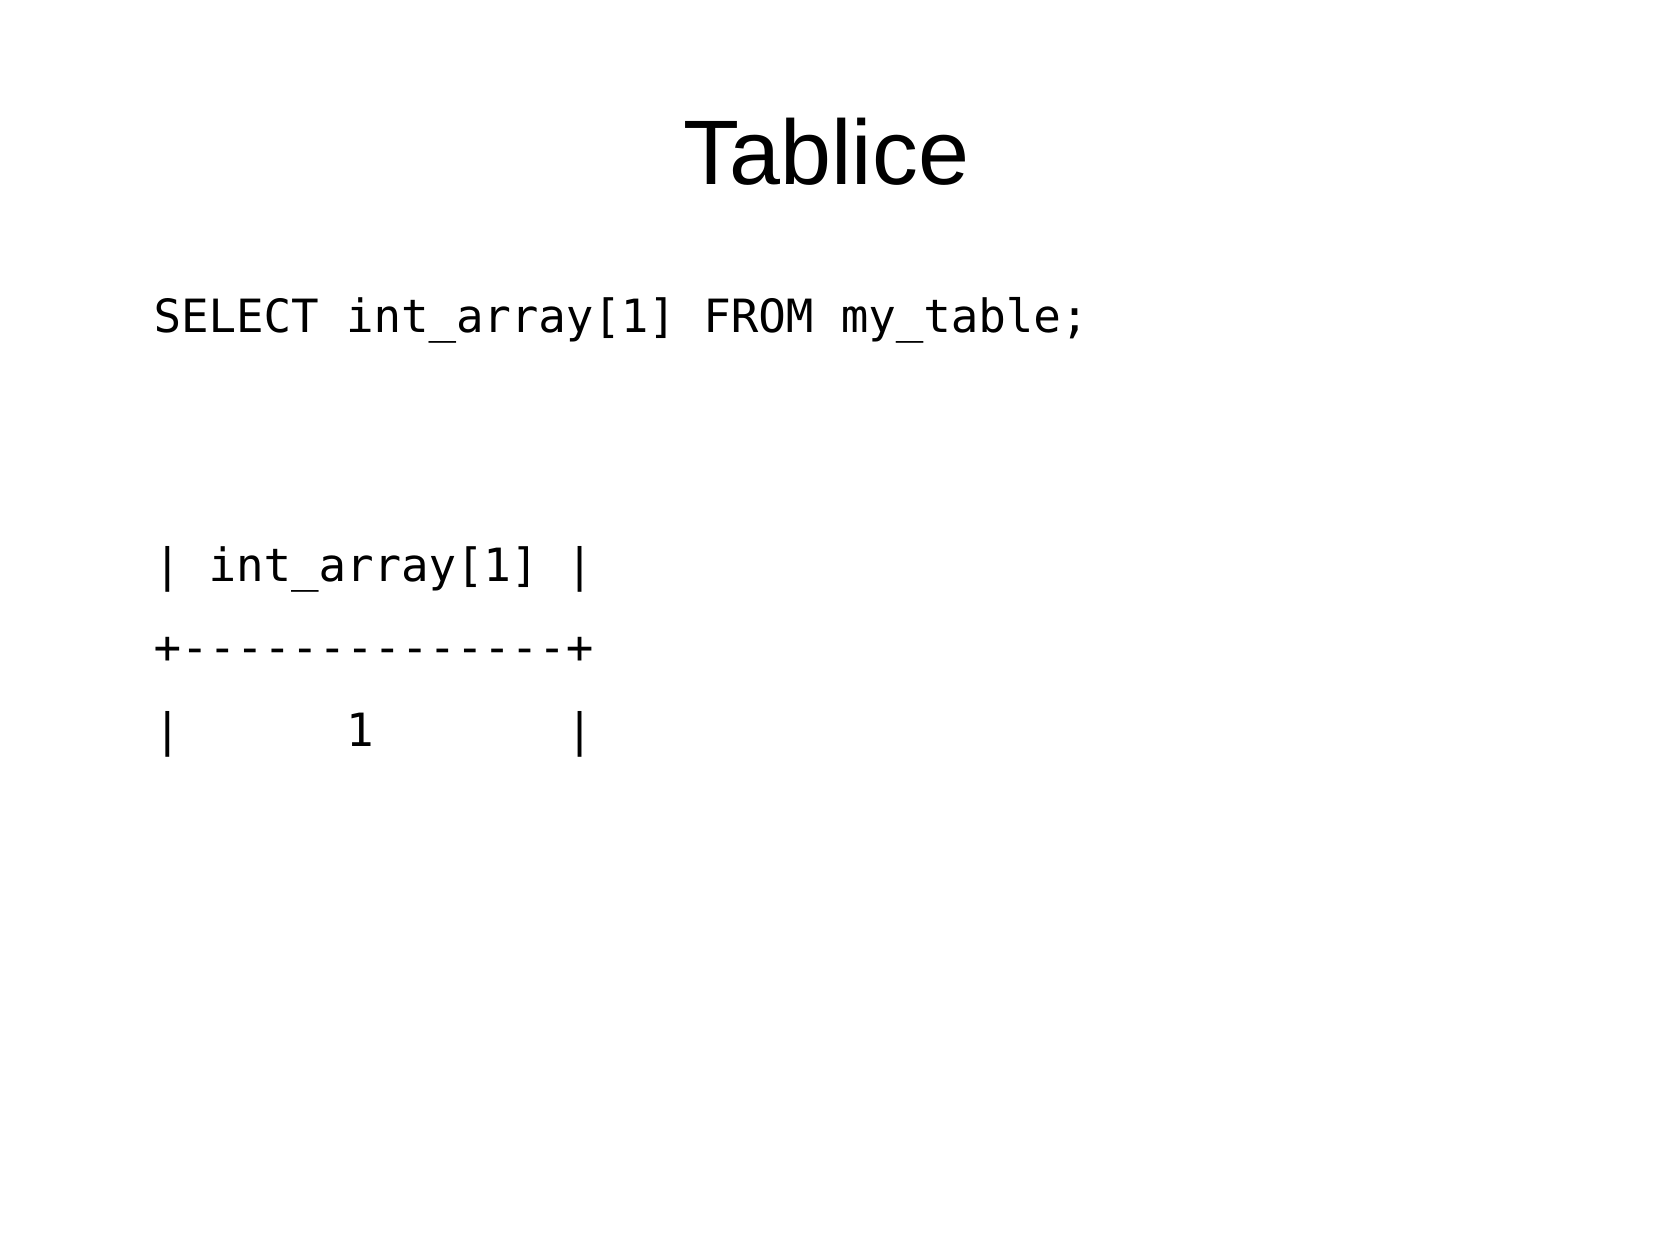

# Tablice
SELECT int_array[1] FROM my_table;
| int_array[1] |
+--------------+
| 1 |